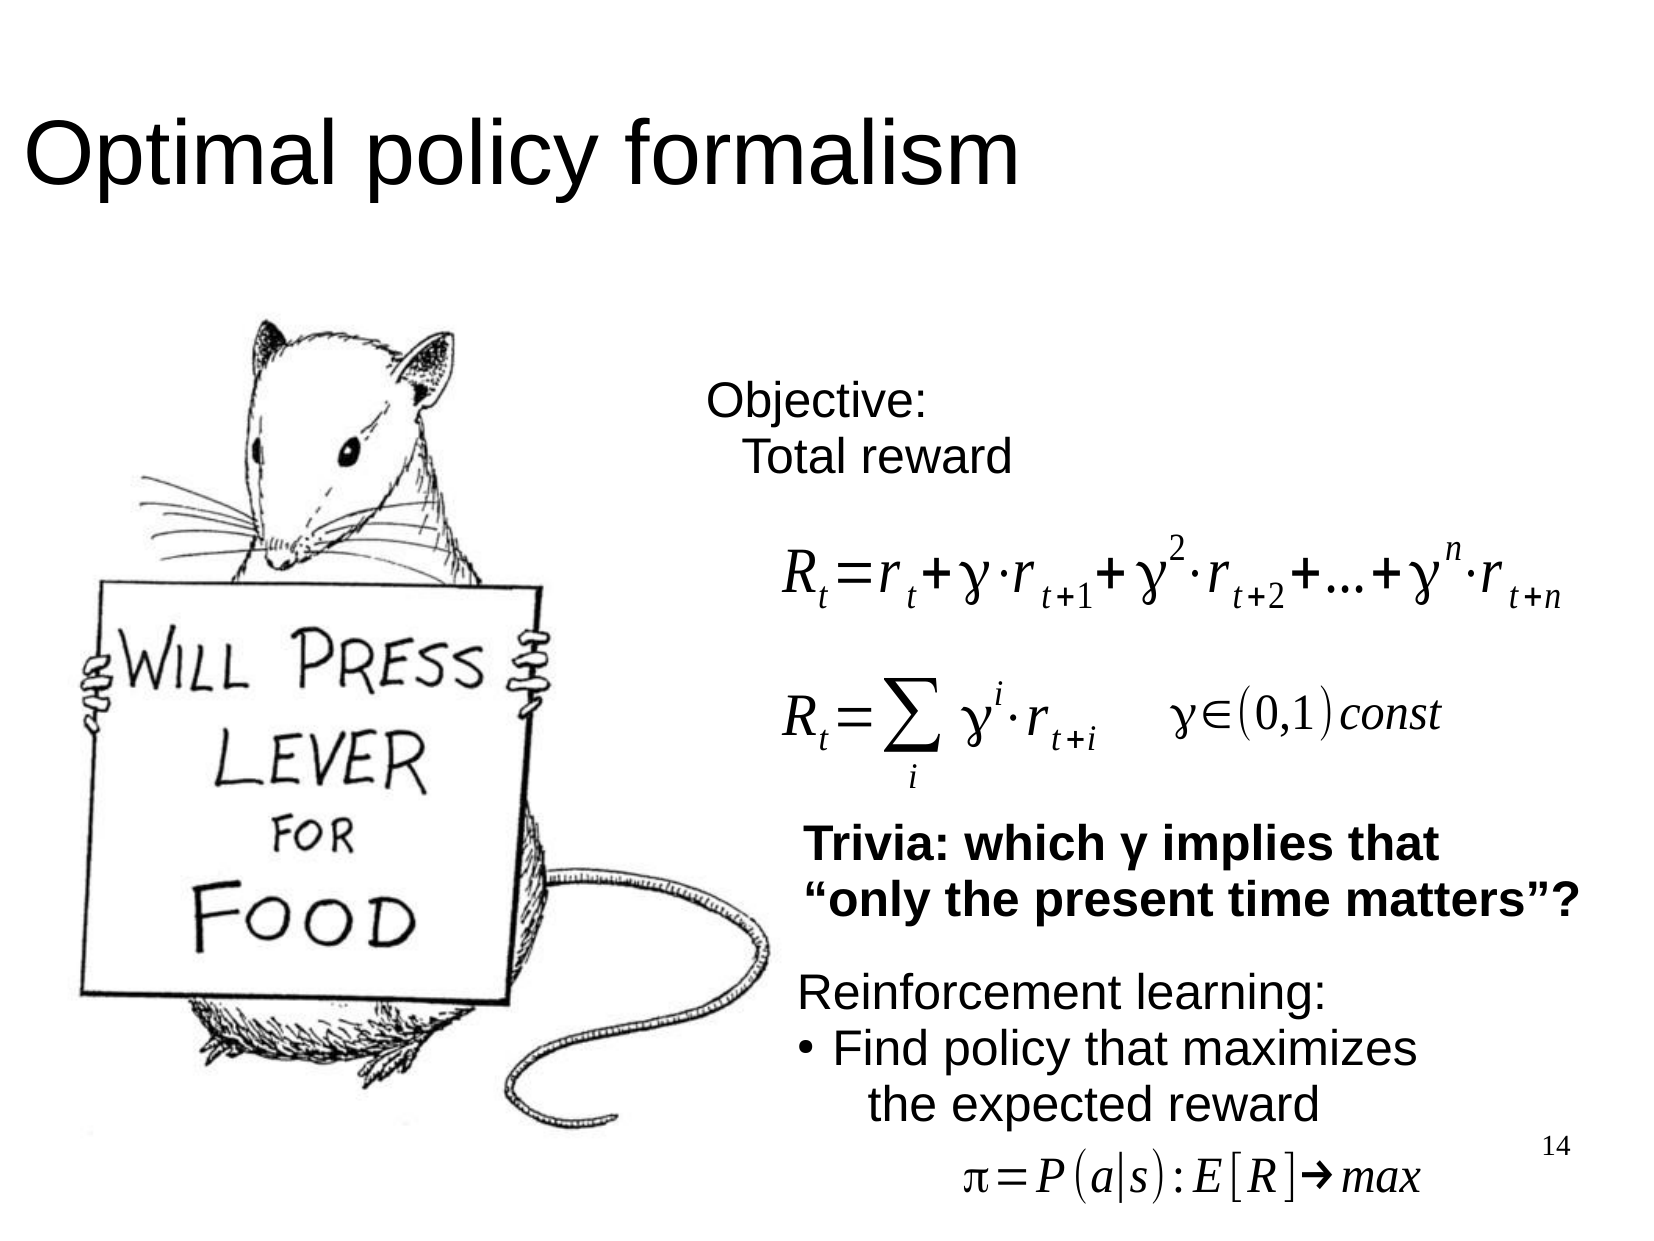

# Optimal policy formalism
Objective:
Total reward
Trivia: which γ implies that
“only the present time matters”?
Reinforcement learning:
Find policy that maximizes
the expected reward
14